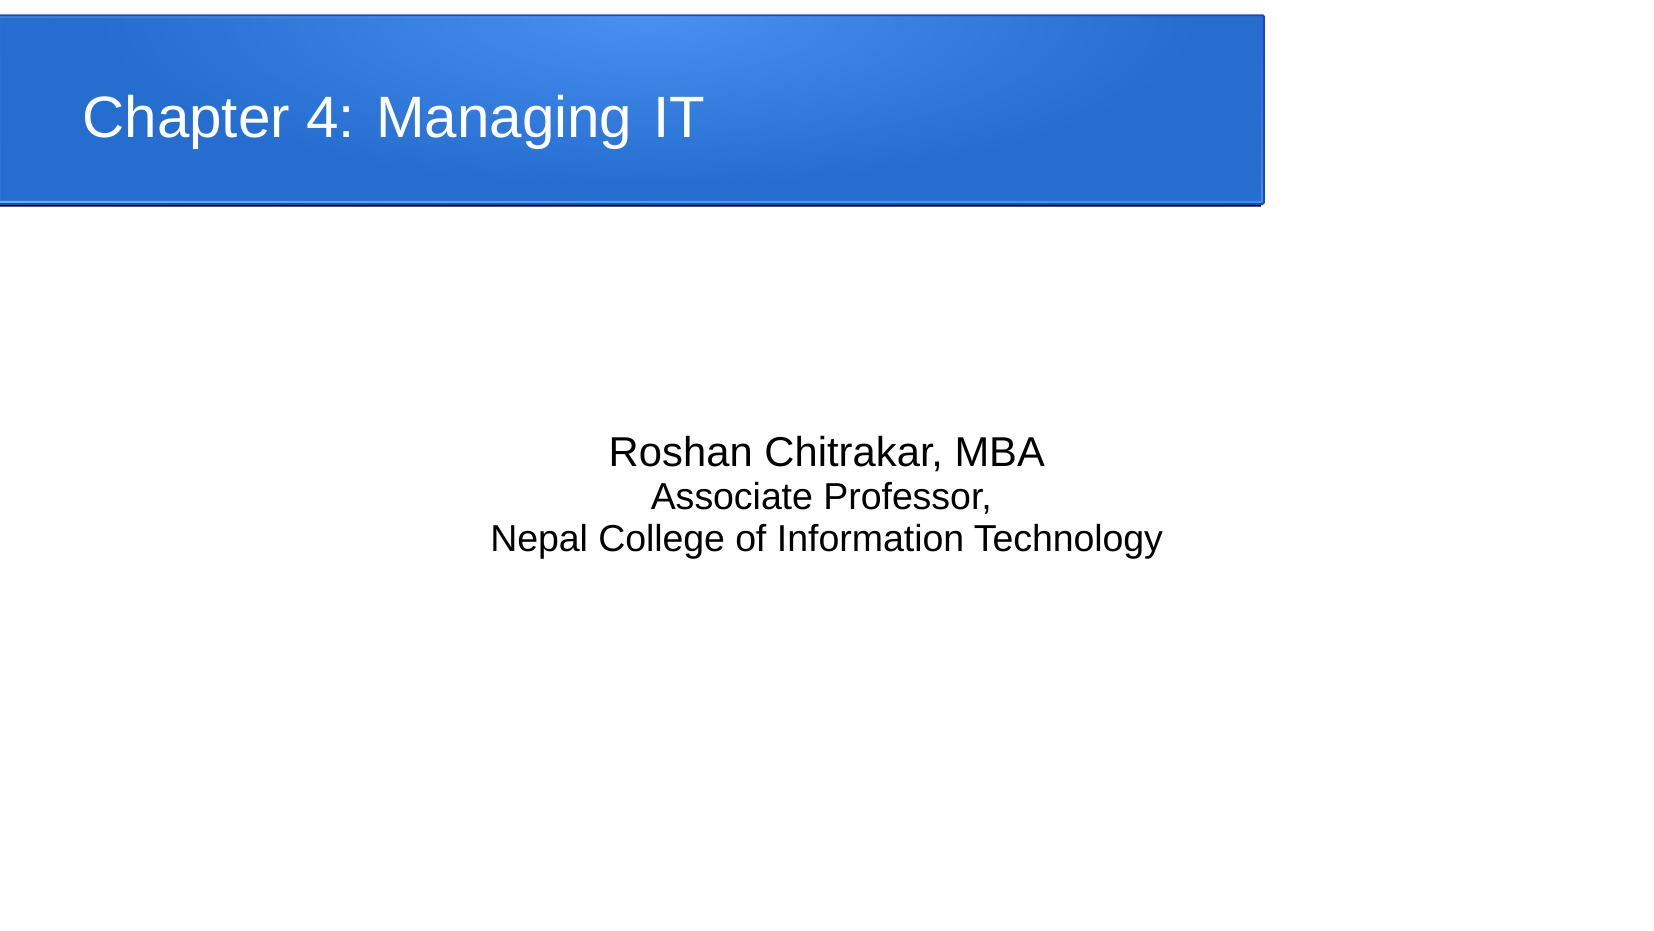

# Chapter 4: Managing IT
Roshan Chitrakar, MBA
Associate Professor,
Nepal College of Information Technology